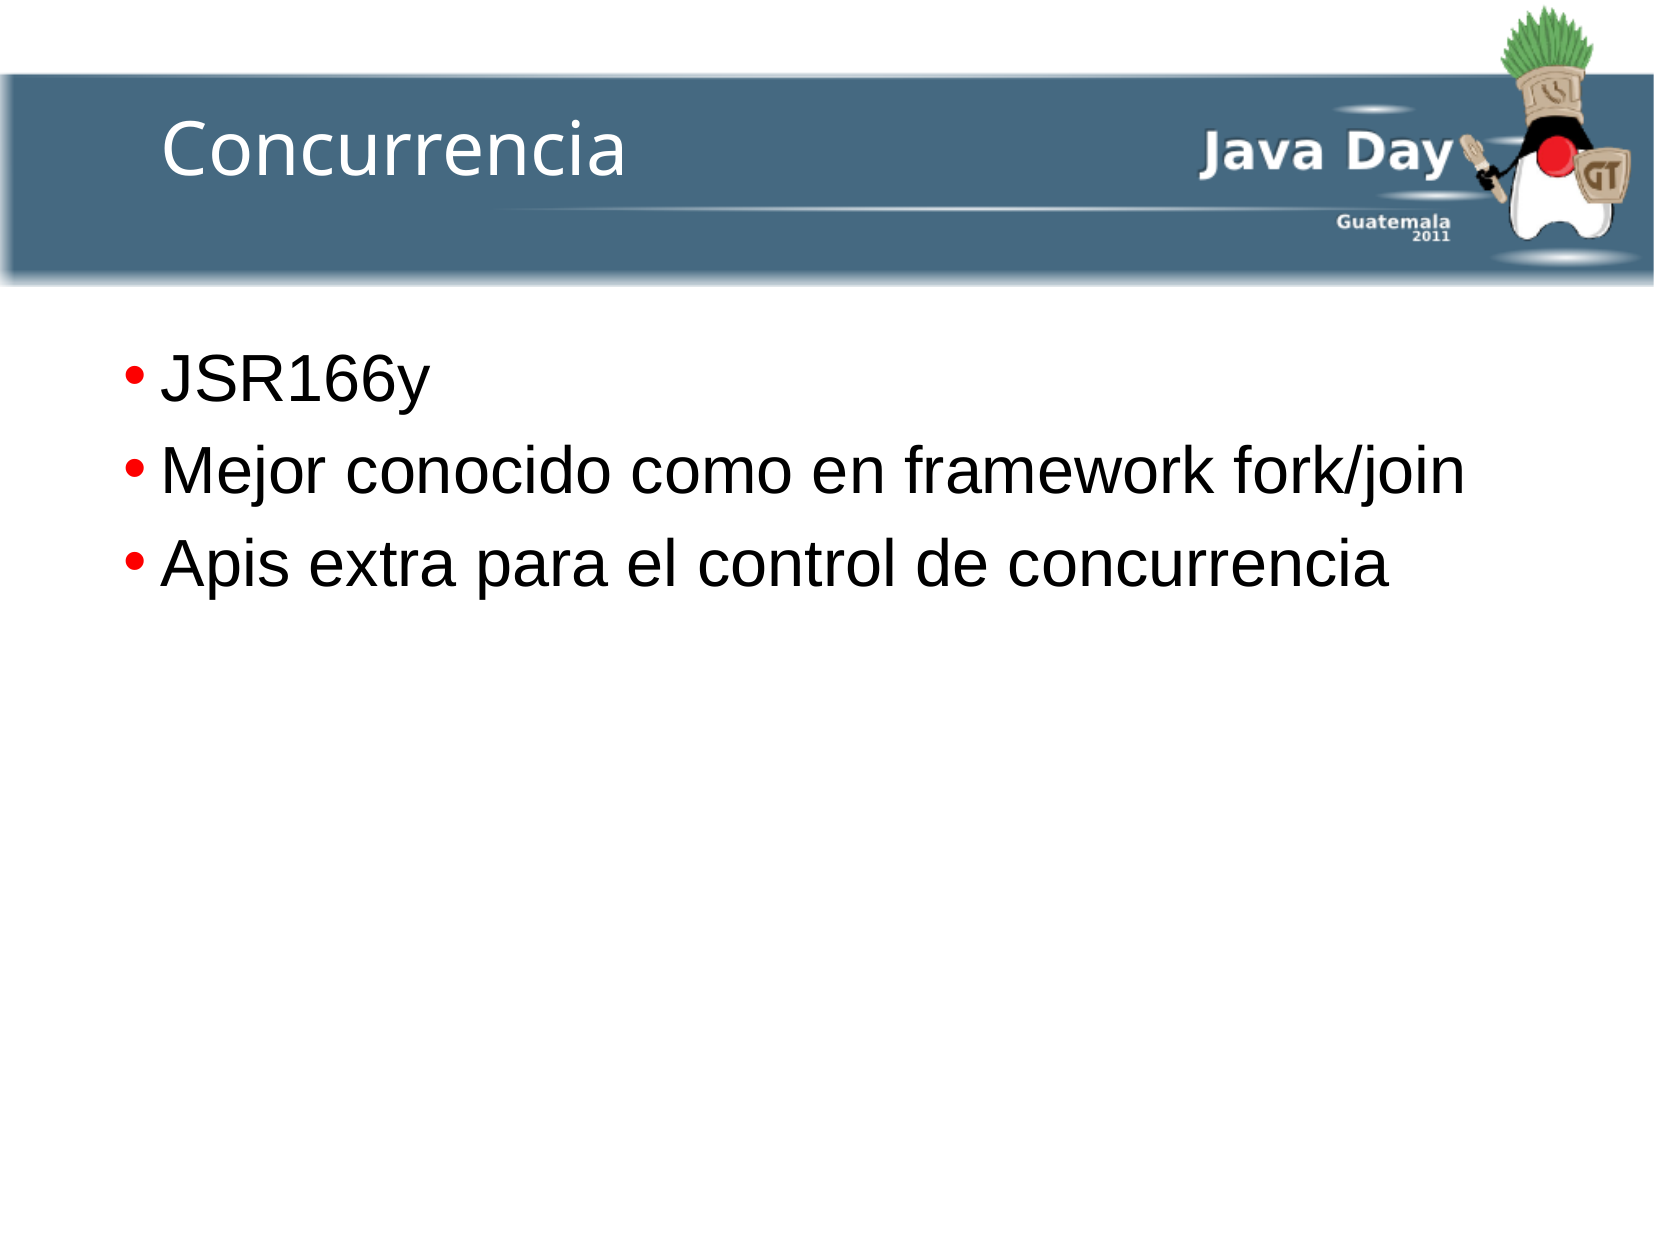

# Concurrencia
JSR166y
Mejor conocido como en framework fork/join
Apis extra para el control de concurrencia